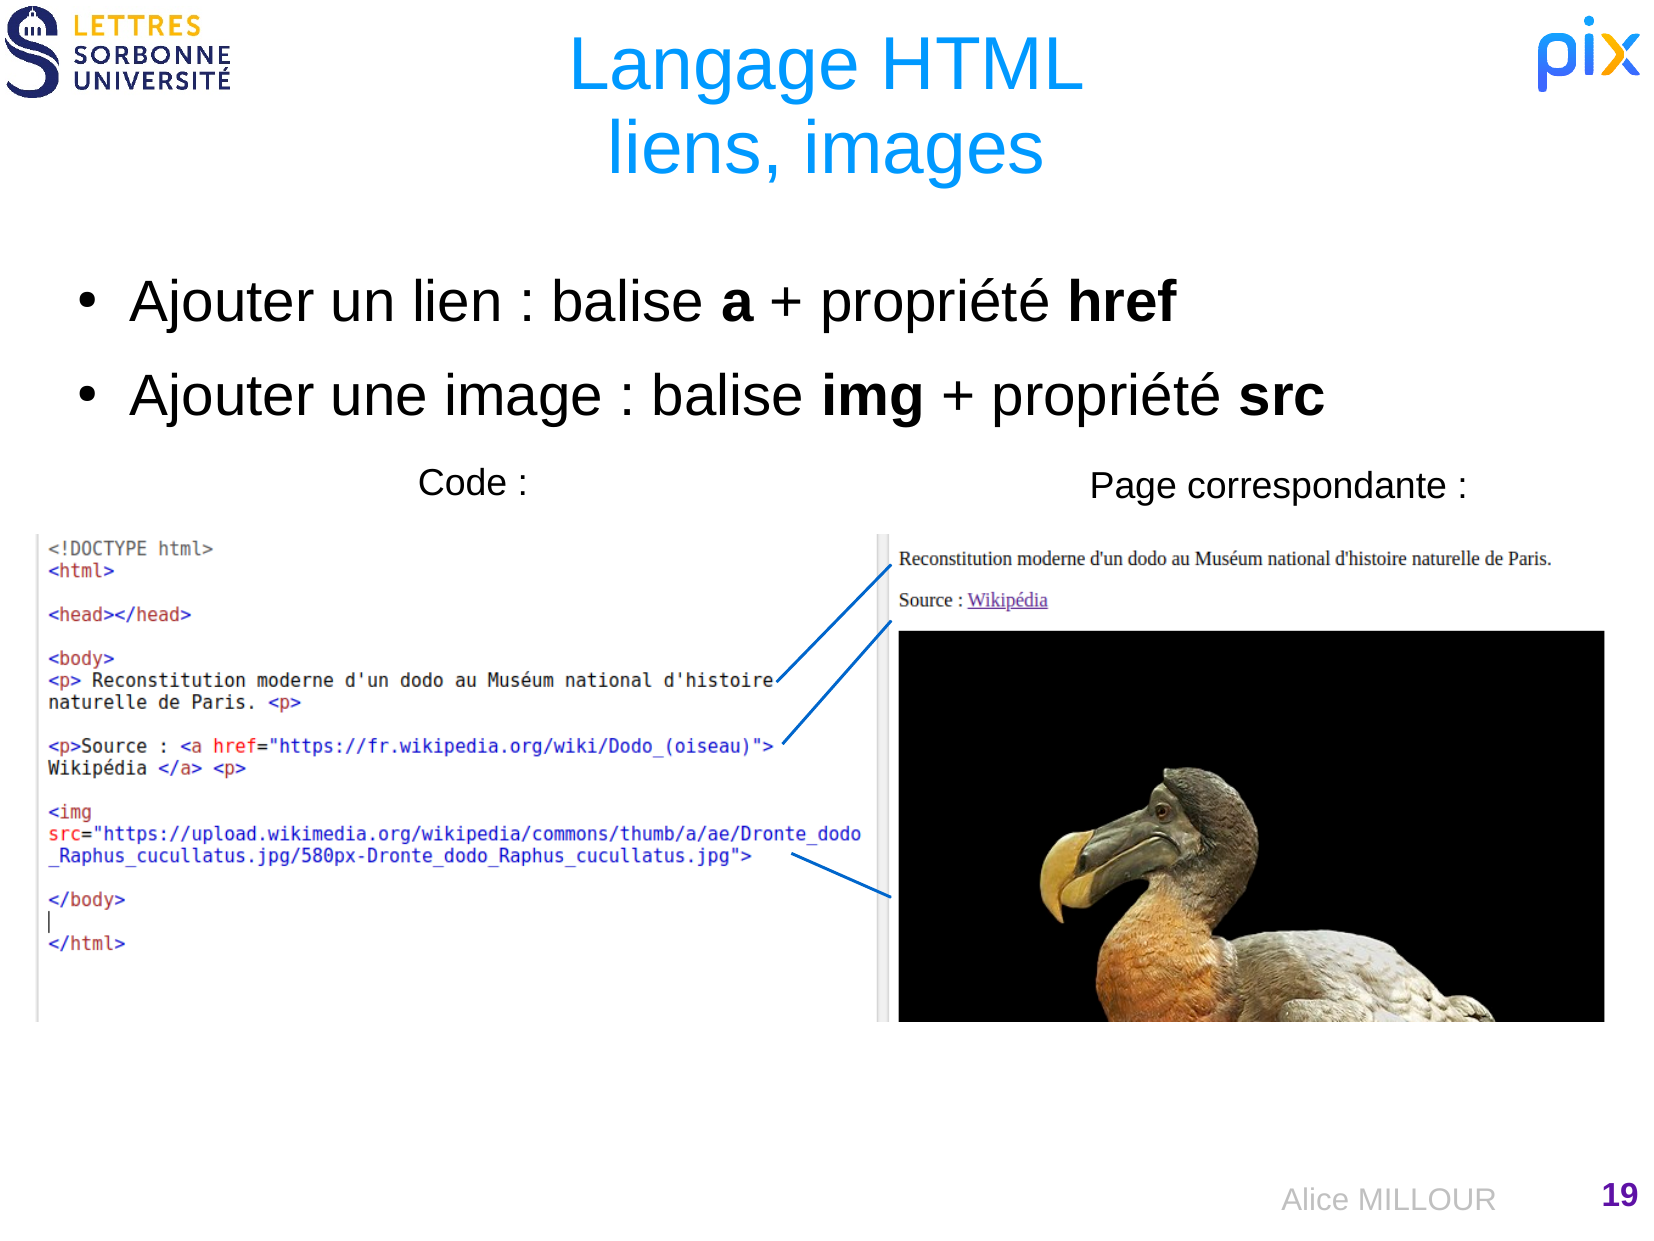

# Langage HTML liens, images
Ajouter un lien : balise a + propriété href
Ajouter une image : balise img + propriété src
Code :
Page correspondante :